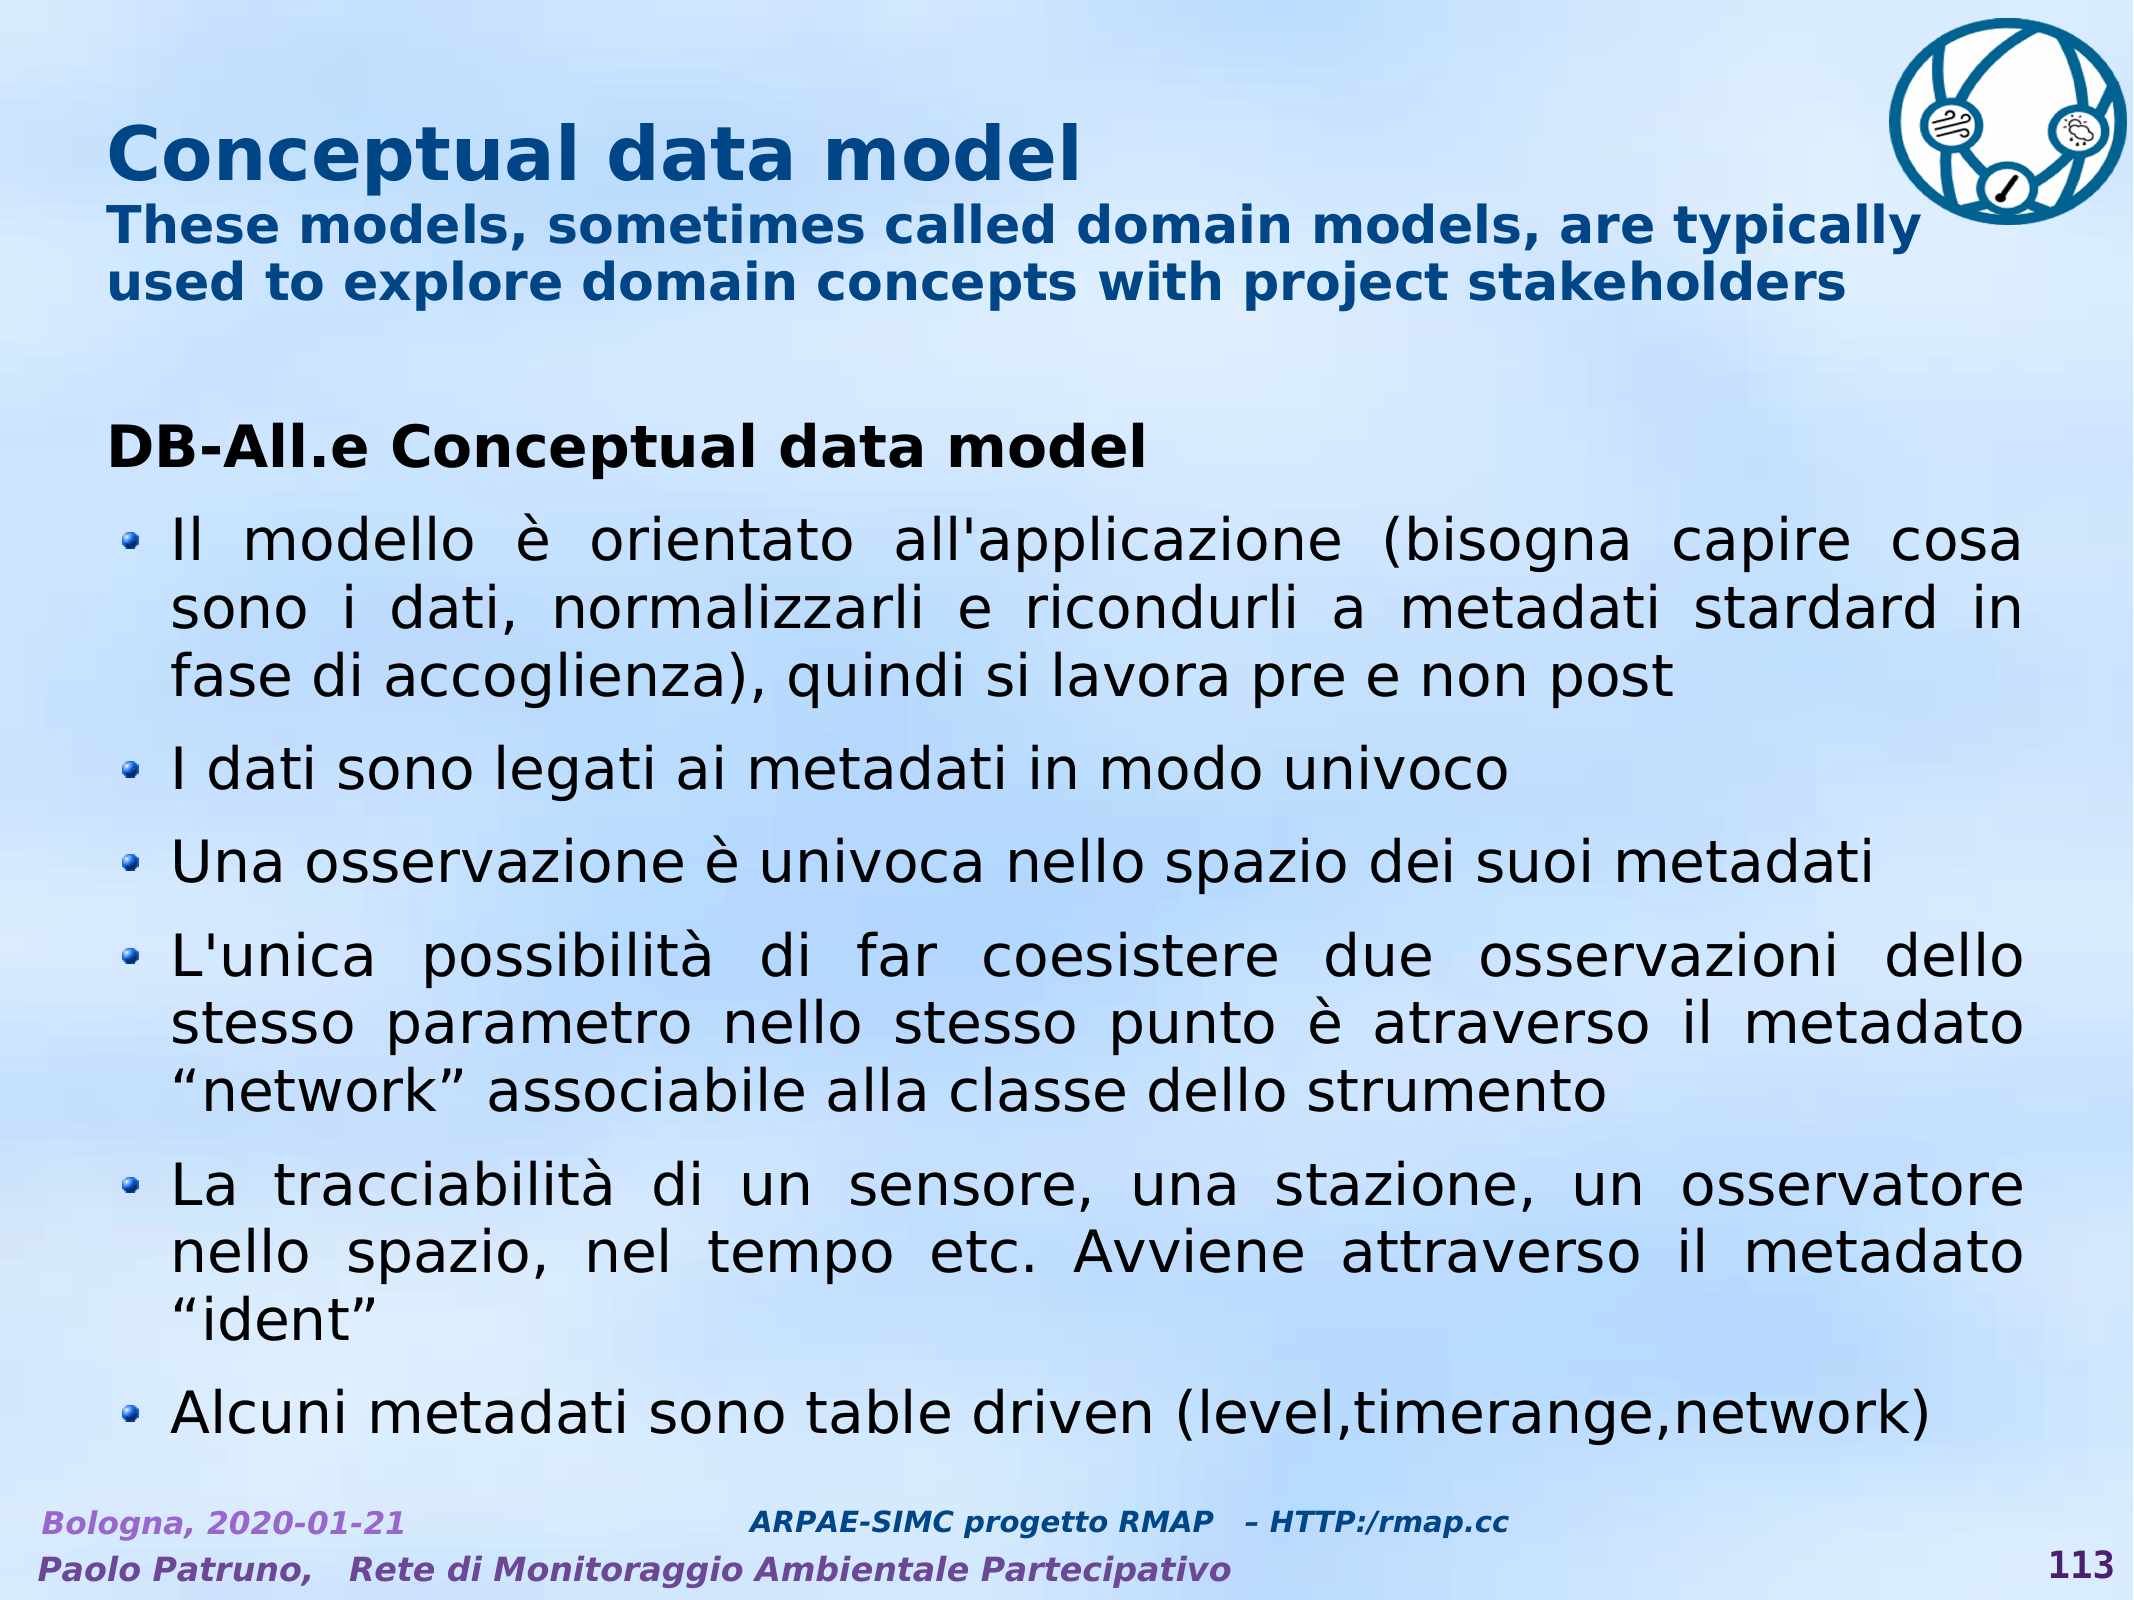

# Conceptual data model These models, sometimes called domain models, are typically used to explore domain concepts with project stakeholders
DB-All.e Conceptual data model
Il modello è orientato all'applicazione (bisogna capire cosa sono i dati, normalizzarli e ricondurli a metadati stardard in fase di accoglienza), quindi si lavora pre e non post
I dati sono legati ai metadati in modo univoco
Una osservazione è univoca nello spazio dei suoi metadati
L'unica possibilità di far coesistere due osservazioni dello stesso parametro nello stesso punto è atraverso il metadato “network” associabile alla classe dello strumento
La tracciabilità di un sensore, una stazione, un osservatore nello spazio, nel tempo etc. Avviene attraverso il metadato “ident”
Alcuni metadati sono table driven (level,timerange,network)